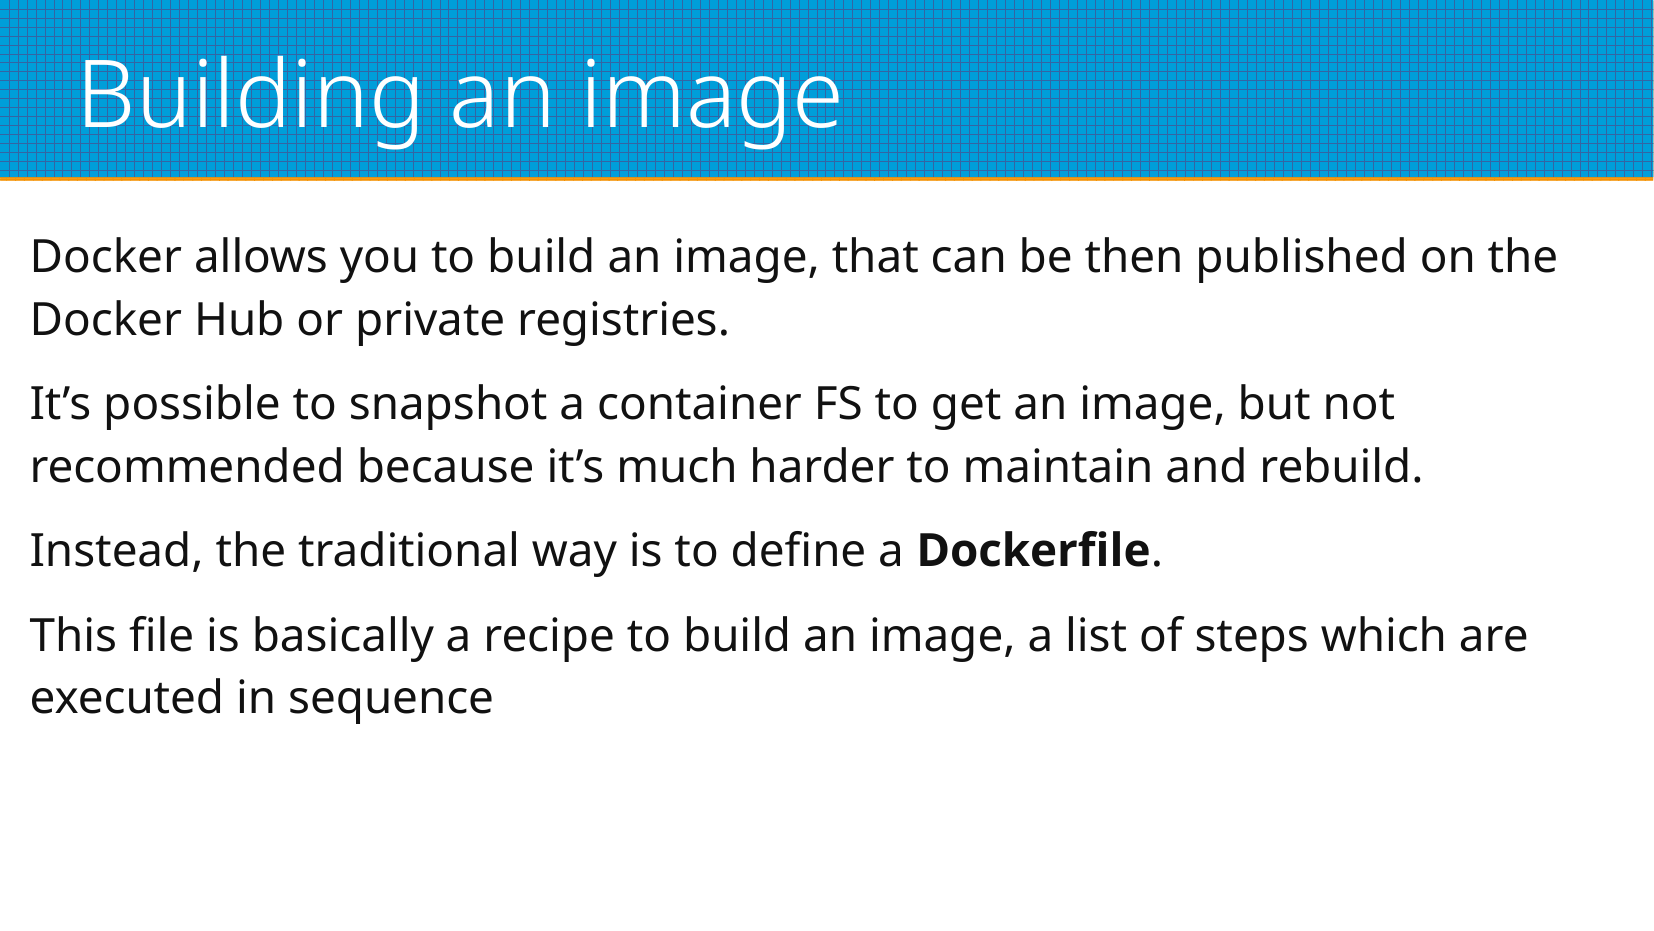

# Building an image
Docker allows you to build an image, that can be then published on the Docker Hub or private registries.
It’s possible to snapshot a container FS to get an image, but not recommended because it’s much harder to maintain and rebuild.
Instead, the traditional way is to define a Dockerfile.
This file is basically a recipe to build an image, a list of steps which are executed in sequence